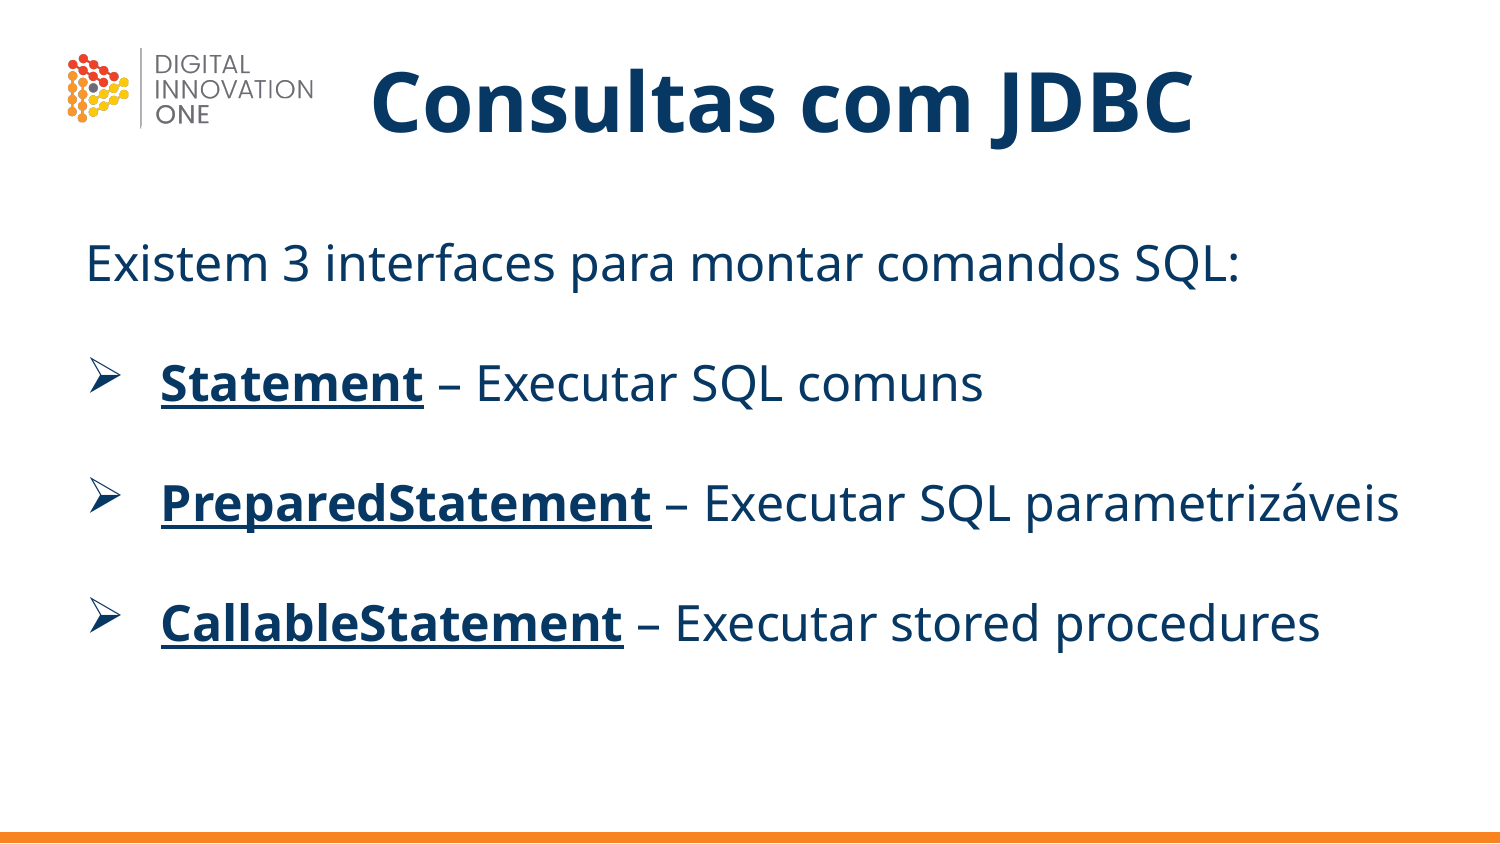

# Consultas com JDBC
Existem 3 interfaces para montar comandos SQL:
Statement – Executar SQL comuns
PreparedStatement – Executar SQL parametrizáveis
CallableStatement – Executar stored procedures